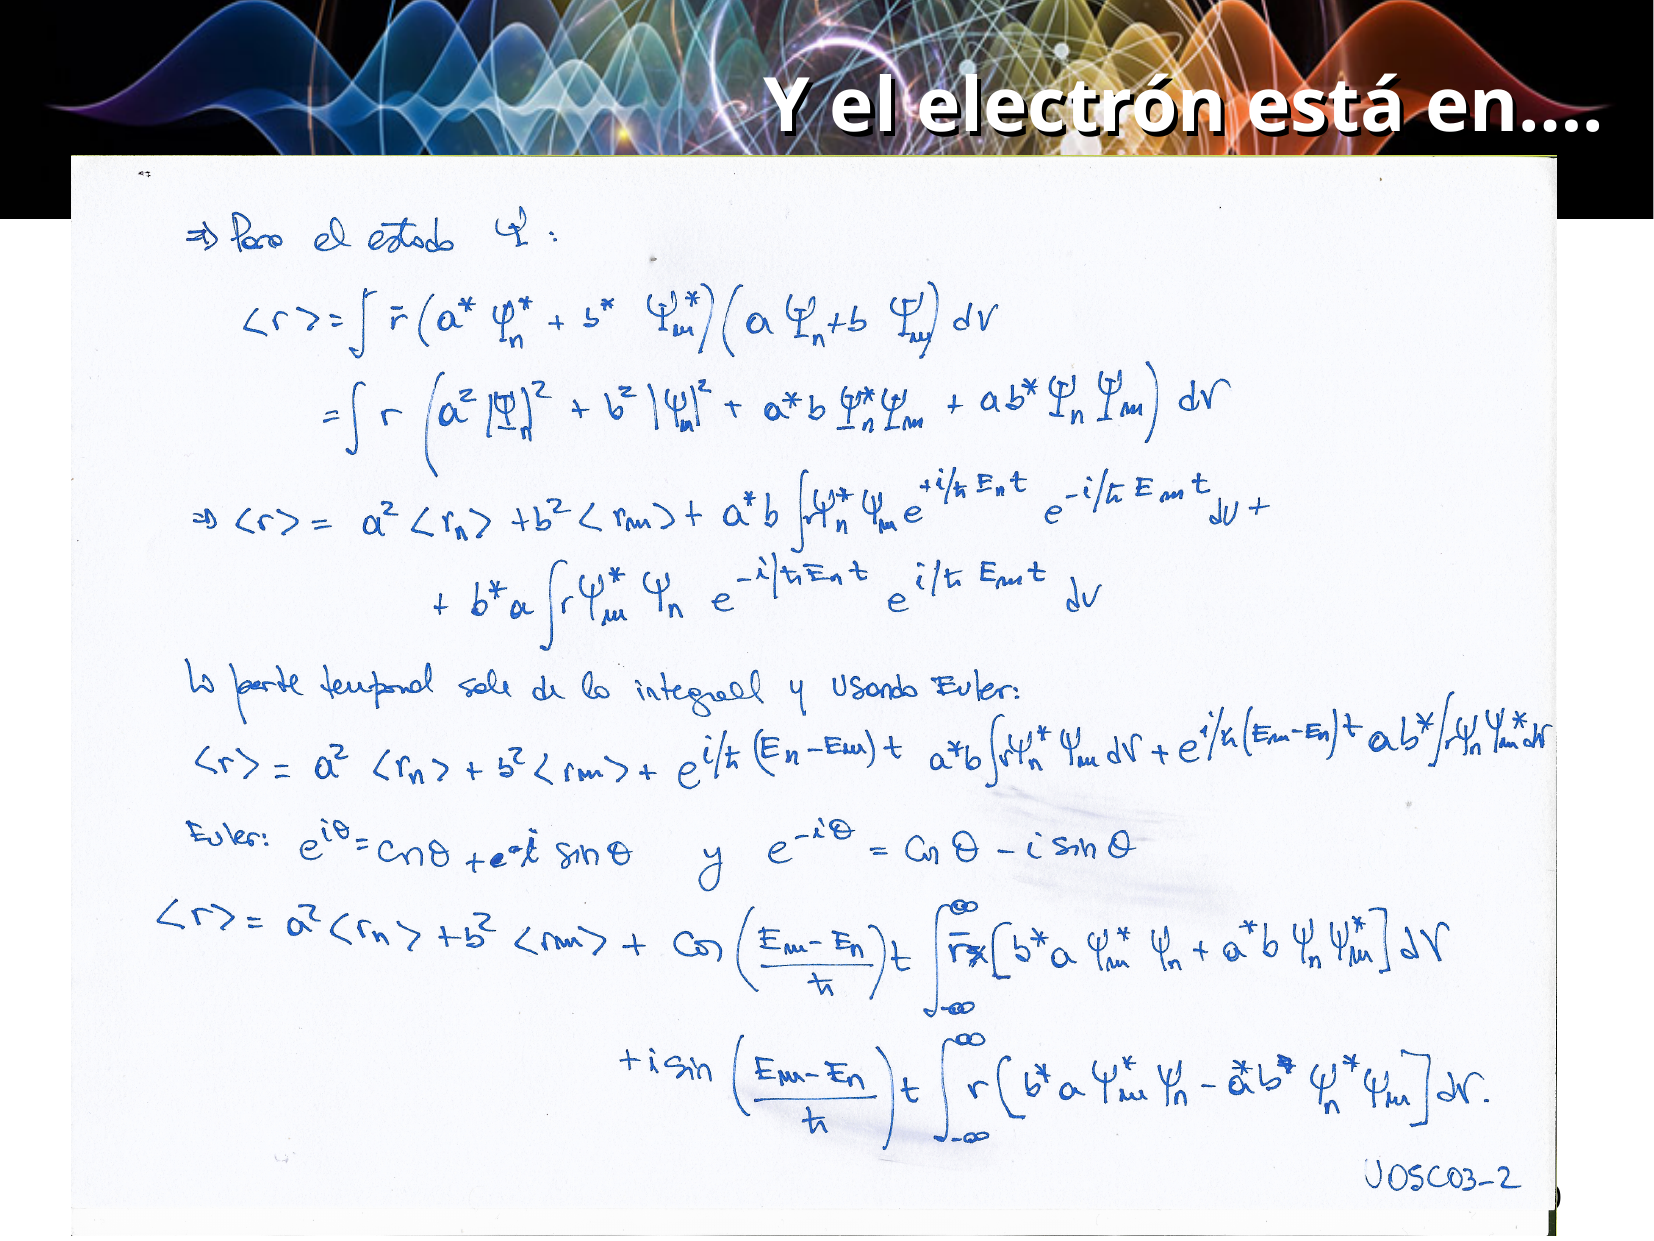

# Y el electrón está en….
Jun 08, 2017
H. Asorey - Moderna A 2017 - U05C03
26